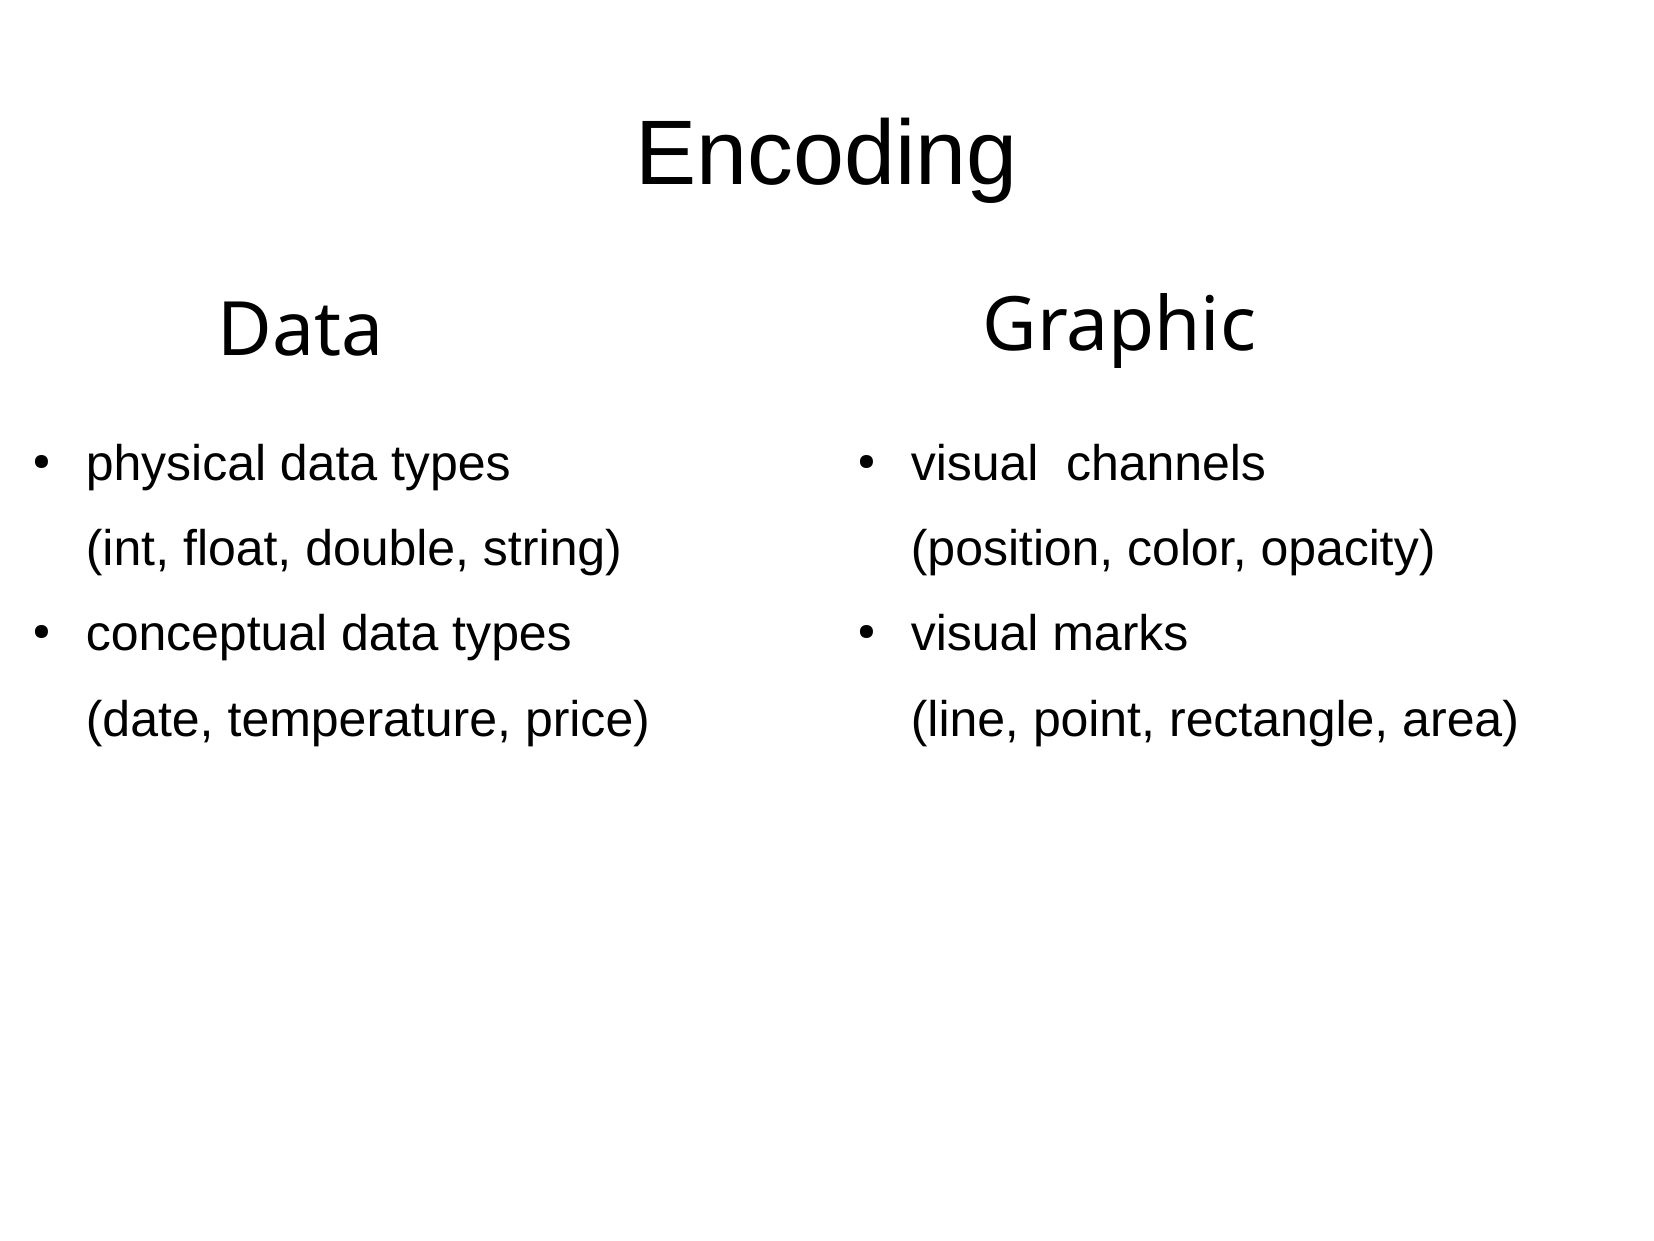

# Encoding
Graphic
Data
physical data types
(int, float, double, string)
conceptual data types
(date, temperature, price)
visual channels
(position, color, opacity)
visual marks
(line, point, rectangle, area)